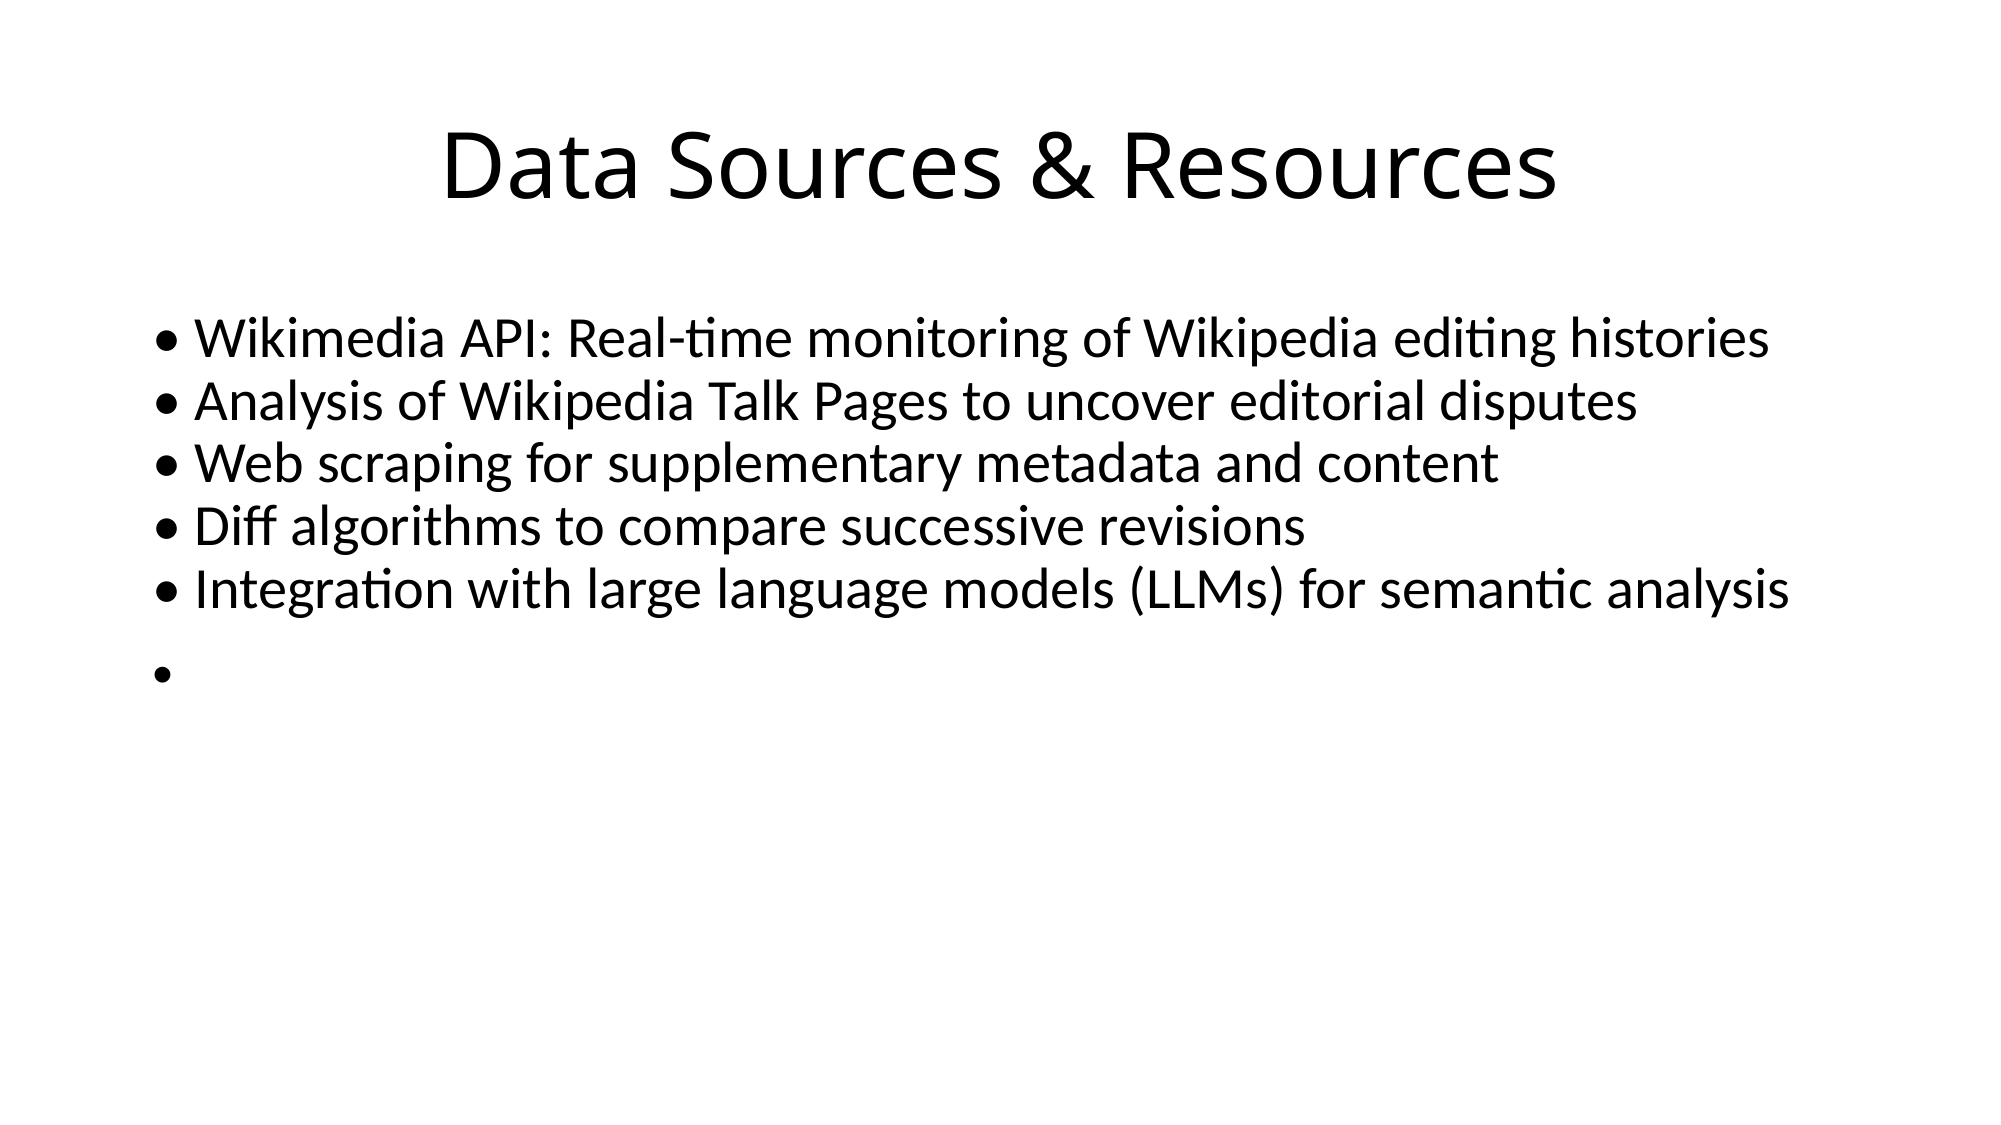

# Data Sources & Resources
• Wikimedia API: Real-time monitoring of Wikipedia editing histories
• Analysis of Wikipedia Talk Pages to uncover editorial disputes
• Web scraping for supplementary metadata and content
• Diff algorithms to compare successive revisions
• Integration with large language models (LLMs) for semantic analysis